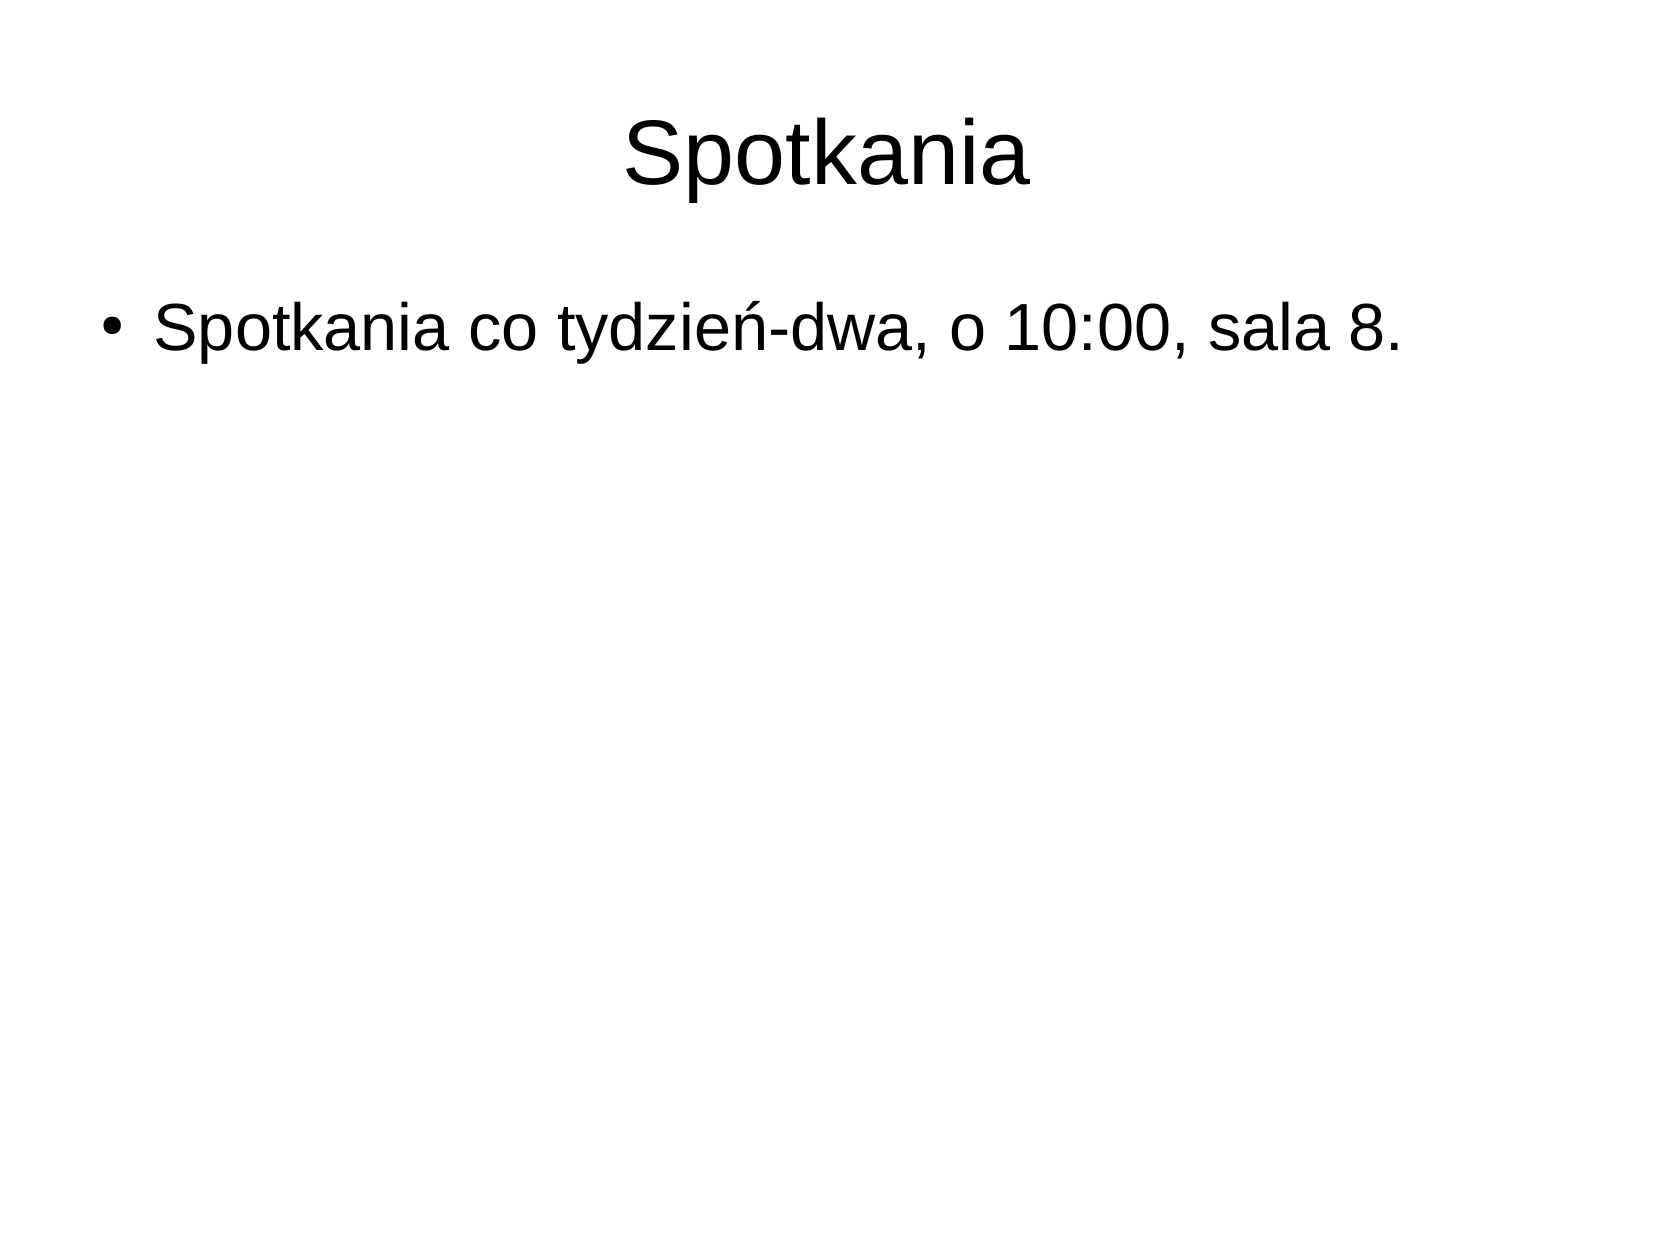

# Spotkania
Spotkania co tydzień-dwa, o 10:00, sala 8.